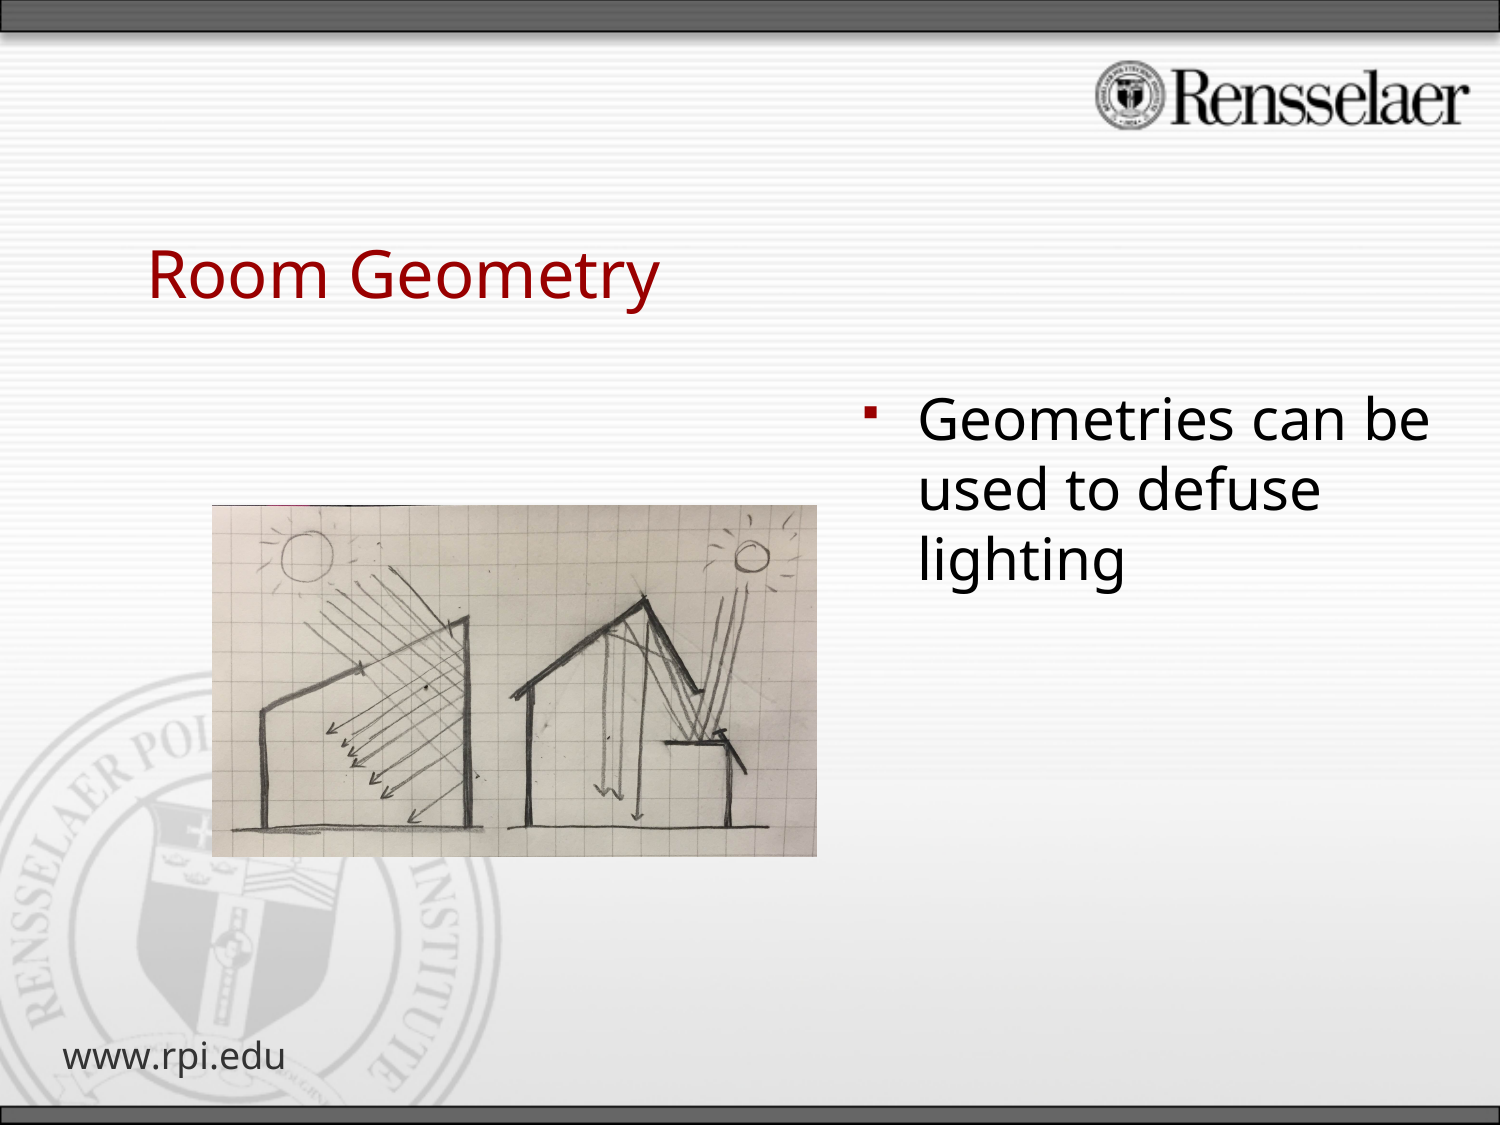

# Room Geometry
Geometries can be used to defuse lighting